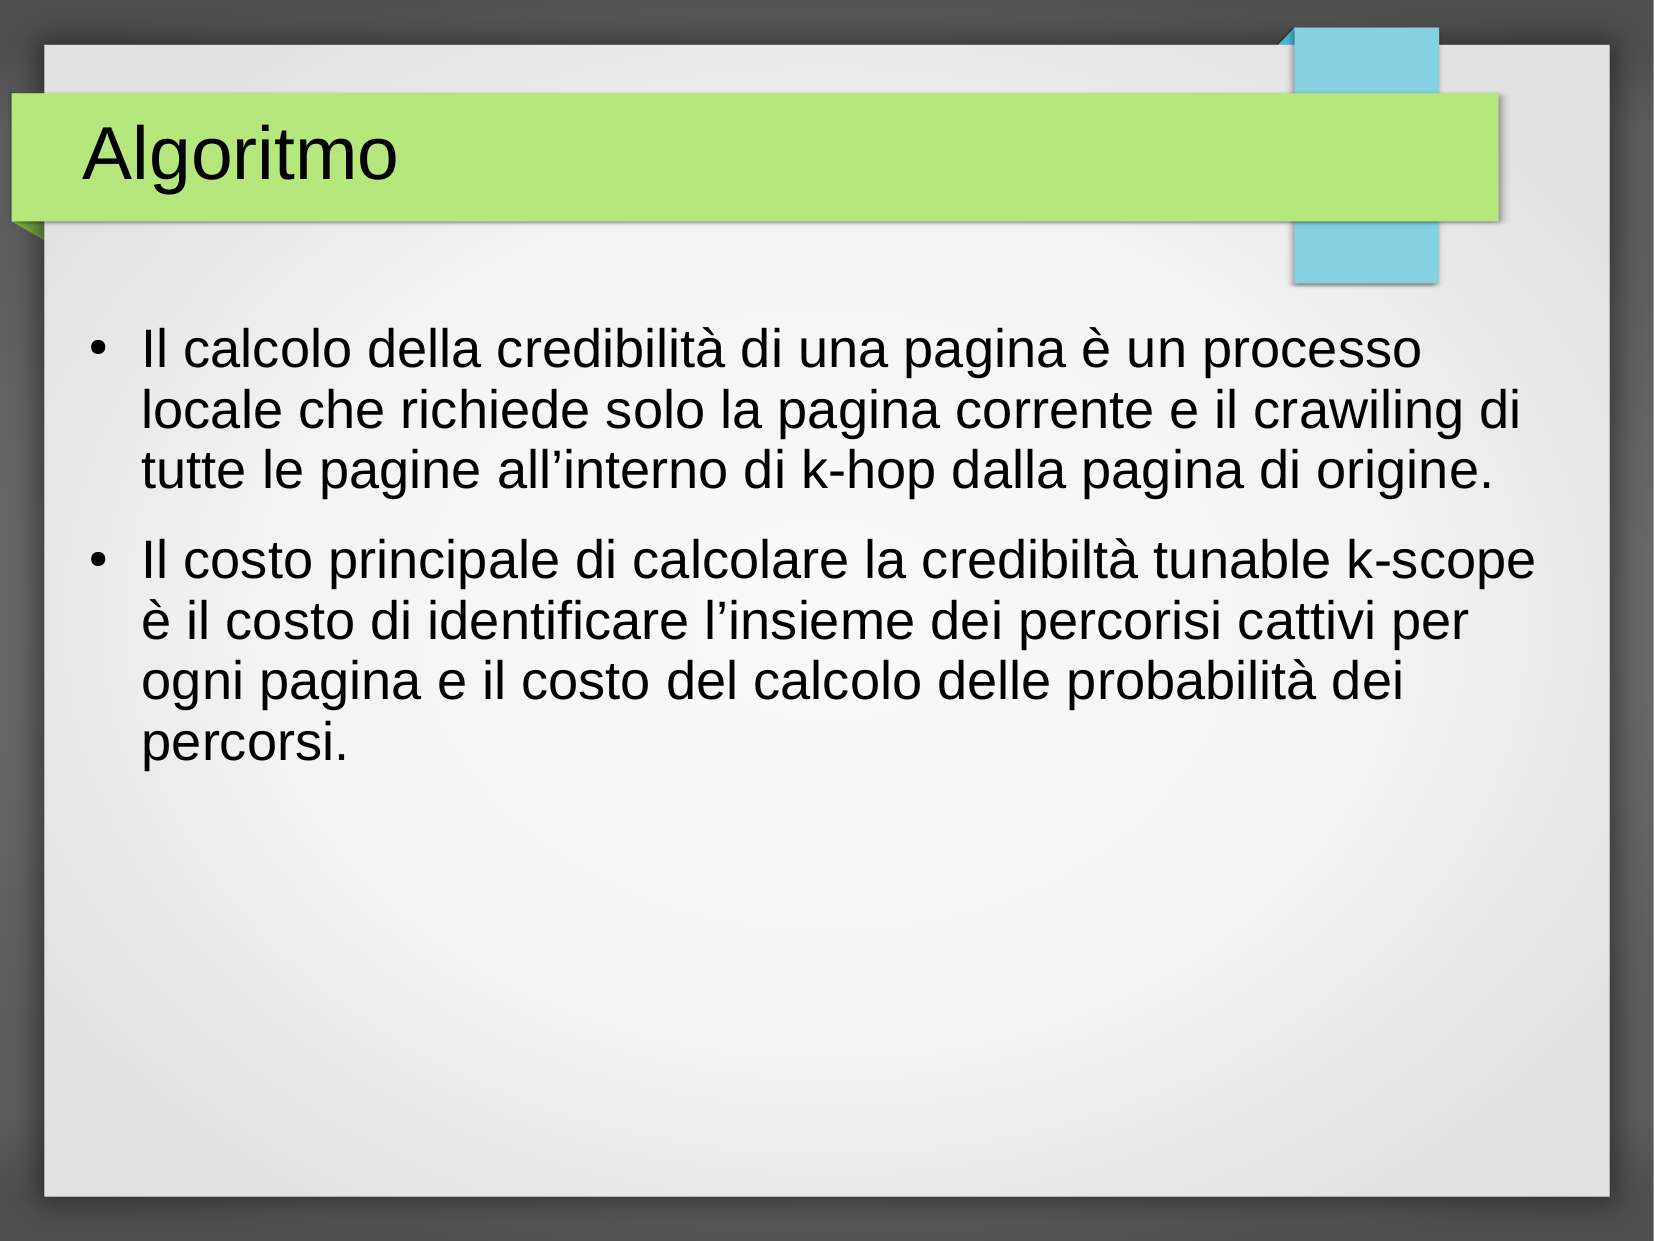

# Algoritmo
Il calcolo della credibilità di una pagina è un processo locale che richiede solo la pagina corrente e il crawiling di tutte le pagine all’interno di k-hop dalla pagina di origine.
Il costo principale di calcolare la credibiltà tunable k-scope è il costo di identificare l’insieme dei percorisi cattivi per ogni pagina e il costo del calcolo delle probabilità dei percorsi.